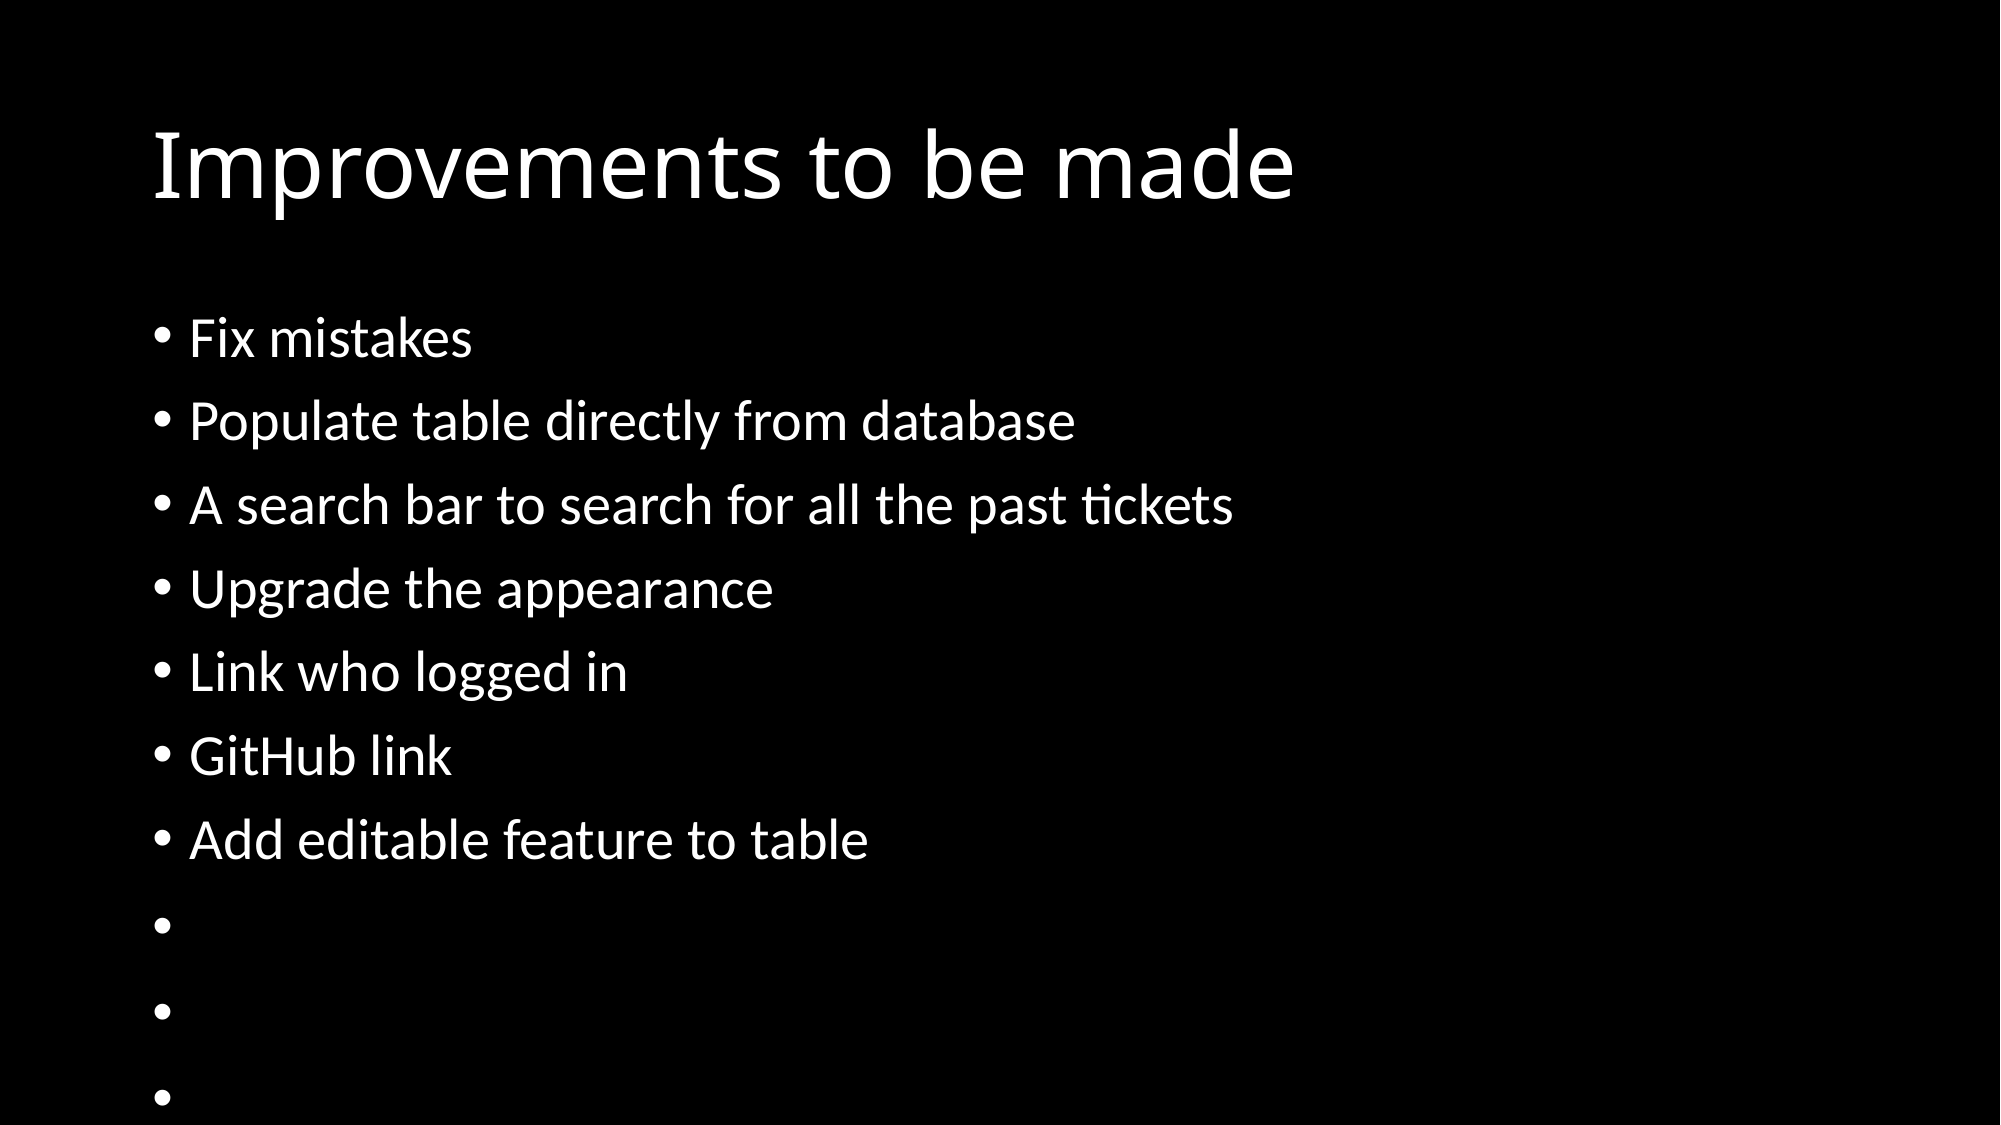

# Improvements to be made
Fix mistakes
Populate table directly from database
A search bar to search for all the past tickets
Upgrade the appearance
Link who logged in
GitHub link
Add editable feature to table